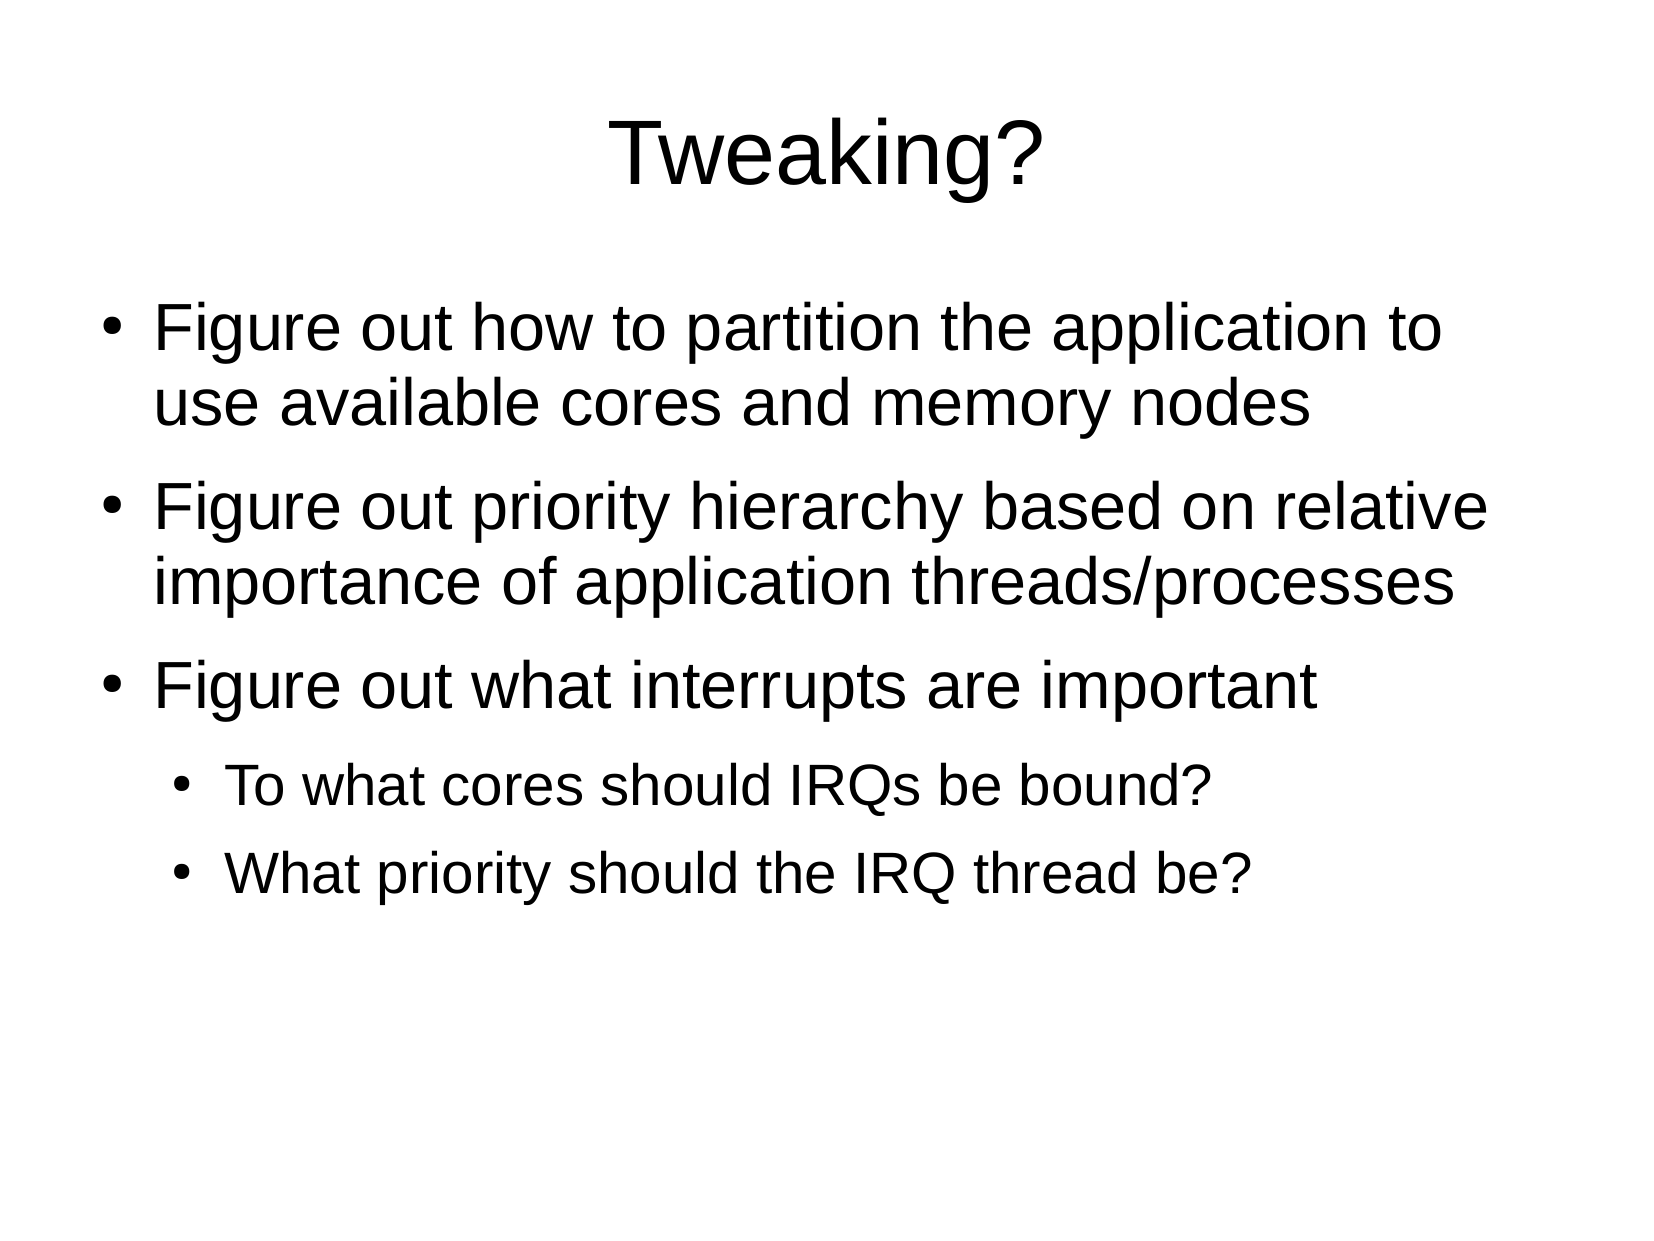

# Tweaking?
Figure out how to partition the application to use available cores and memory nodes
Figure out priority hierarchy based on relative importance of application threads/processes
Figure out what interrupts are important
To what cores should IRQs be bound?
What priority should the IRQ thread be?